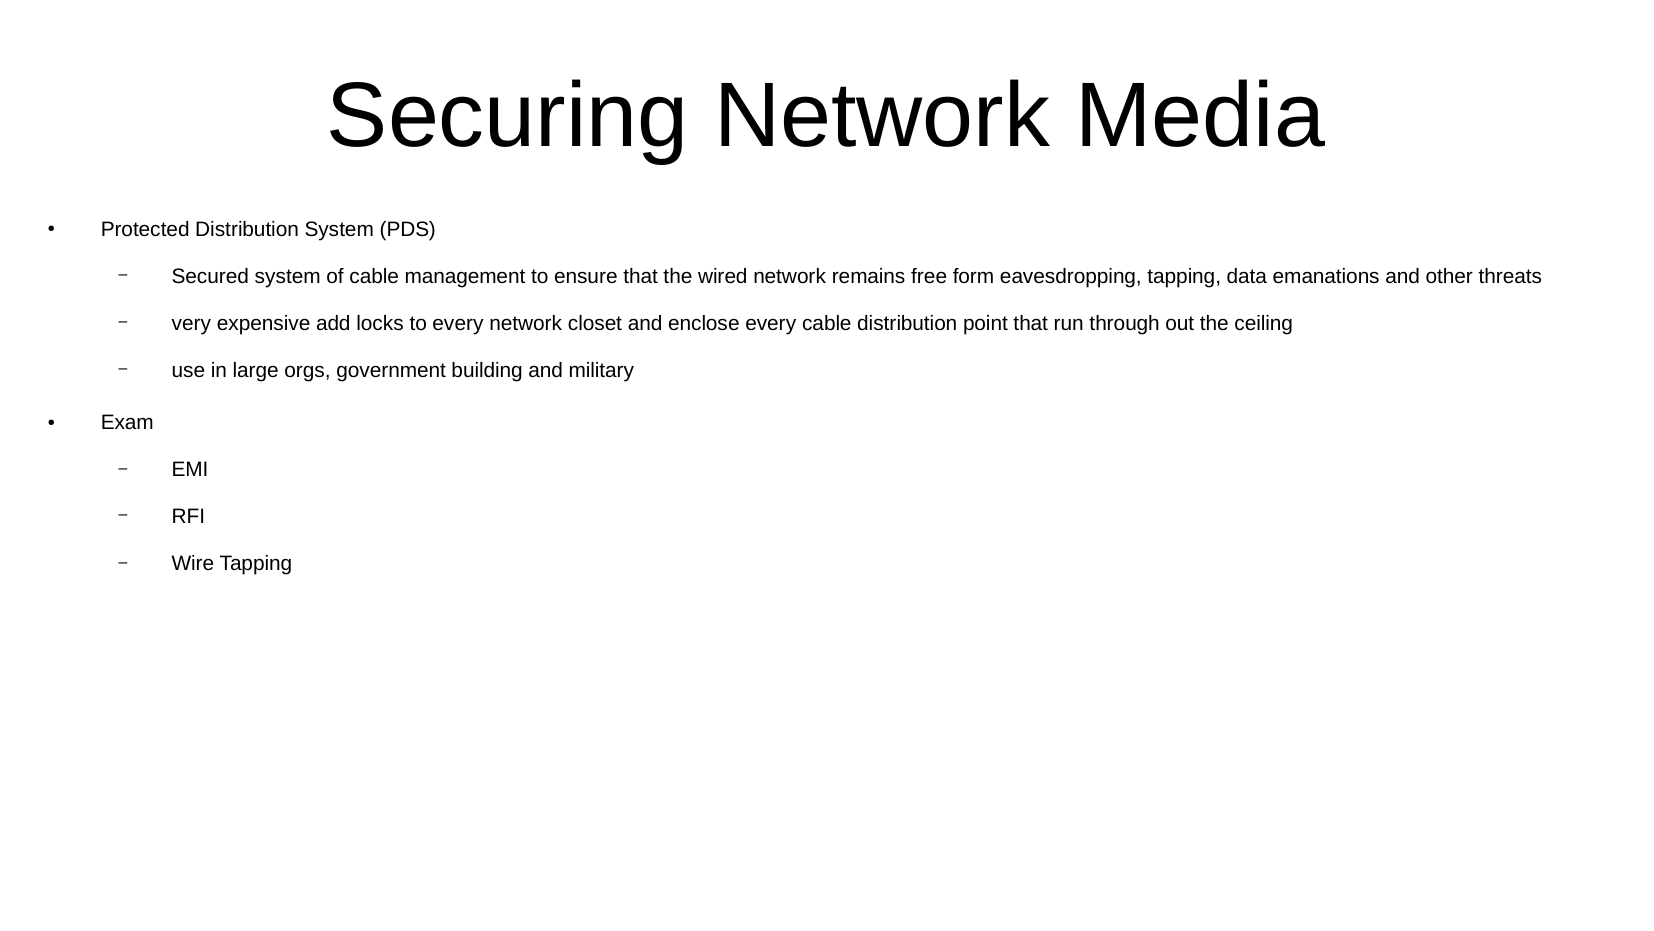

# Securing Network Media
Protected Distribution System (PDS)
Secured system of cable management to ensure that the wired network remains free form eavesdropping, tapping, data emanations and other threats
very expensive add locks to every network closet and enclose every cable distribution point that run through out the ceiling
use in large orgs, government building and military
Exam
EMI
RFI
Wire Tapping